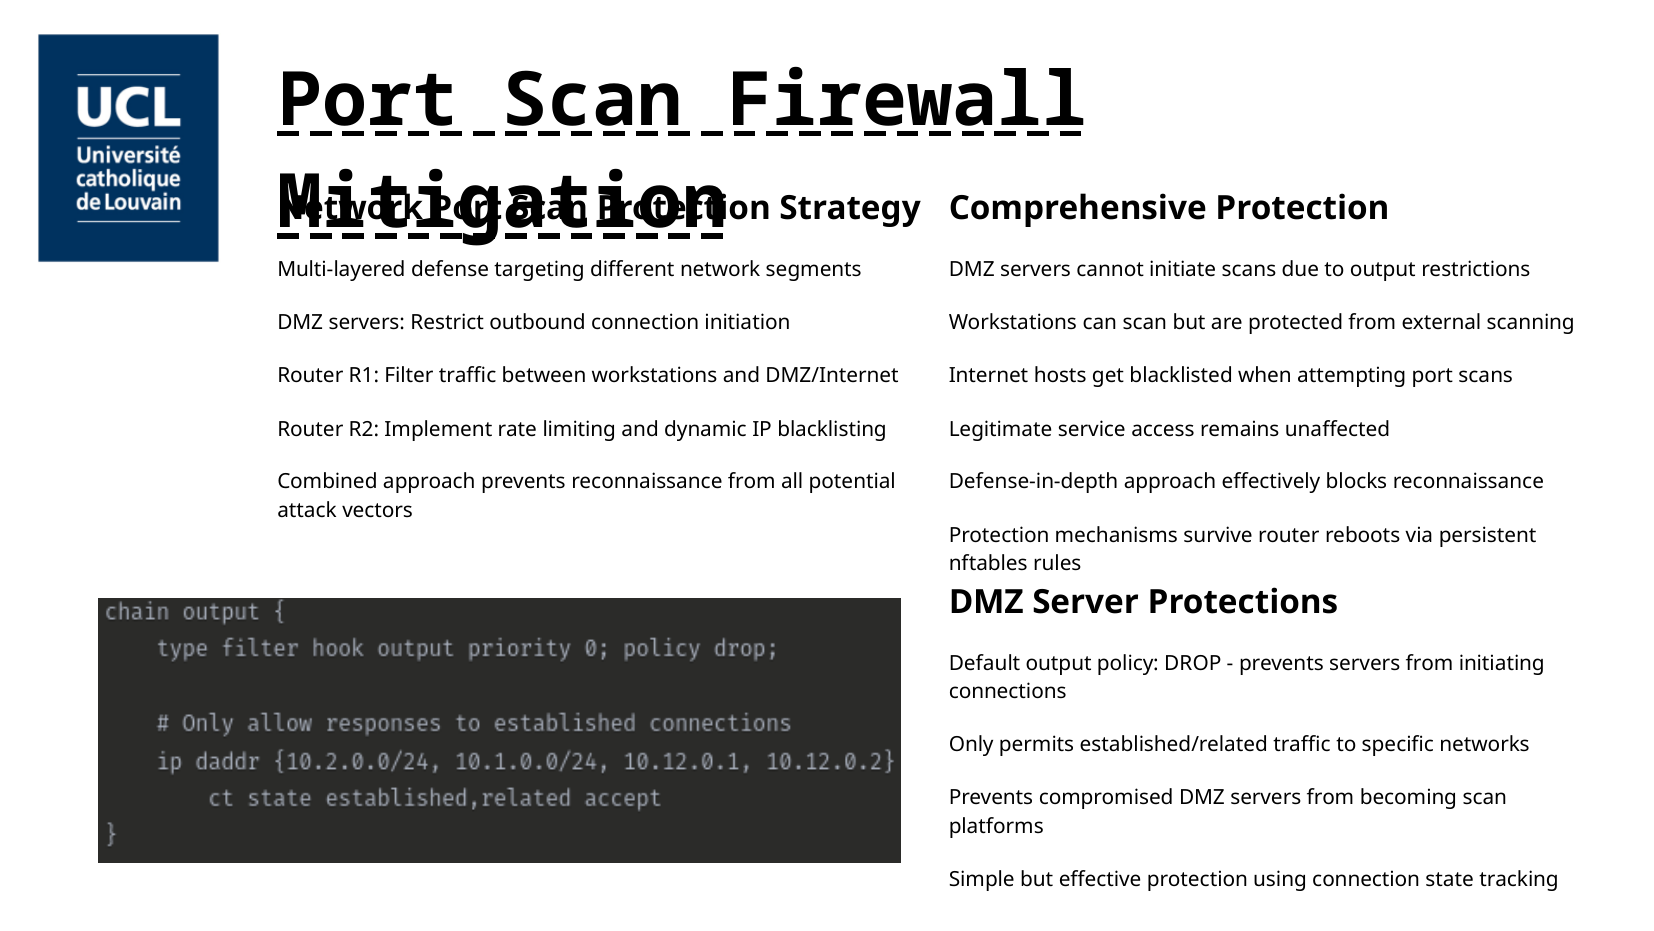

Port Scan Firewall Mitigation
Network Port Scan Protection Strategy
Multi-layered defense targeting different network segments
DMZ servers: Restrict outbound connection initiation
Router R1: Filter traffic between workstations and DMZ/Internet
Router R2: Implement rate limiting and dynamic IP blacklisting
Combined approach prevents reconnaissance from all potential attack vectors
Comprehensive Protection
DMZ servers cannot initiate scans due to output restrictions
Workstations can scan but are protected from external scanning
Internet hosts get blacklisted when attempting port scans
Legitimate service access remains unaffected
Defense-in-depth approach effectively blocks reconnaissance
Protection mechanisms survive router reboots via persistent nftables rules
DMZ Server Protections
Default output policy: DROP - prevents servers from initiating connections
Only permits established/related traffic to specific networks
Prevents compromised DMZ servers from becoming scan platforms
Simple but effective protection using connection state tracking